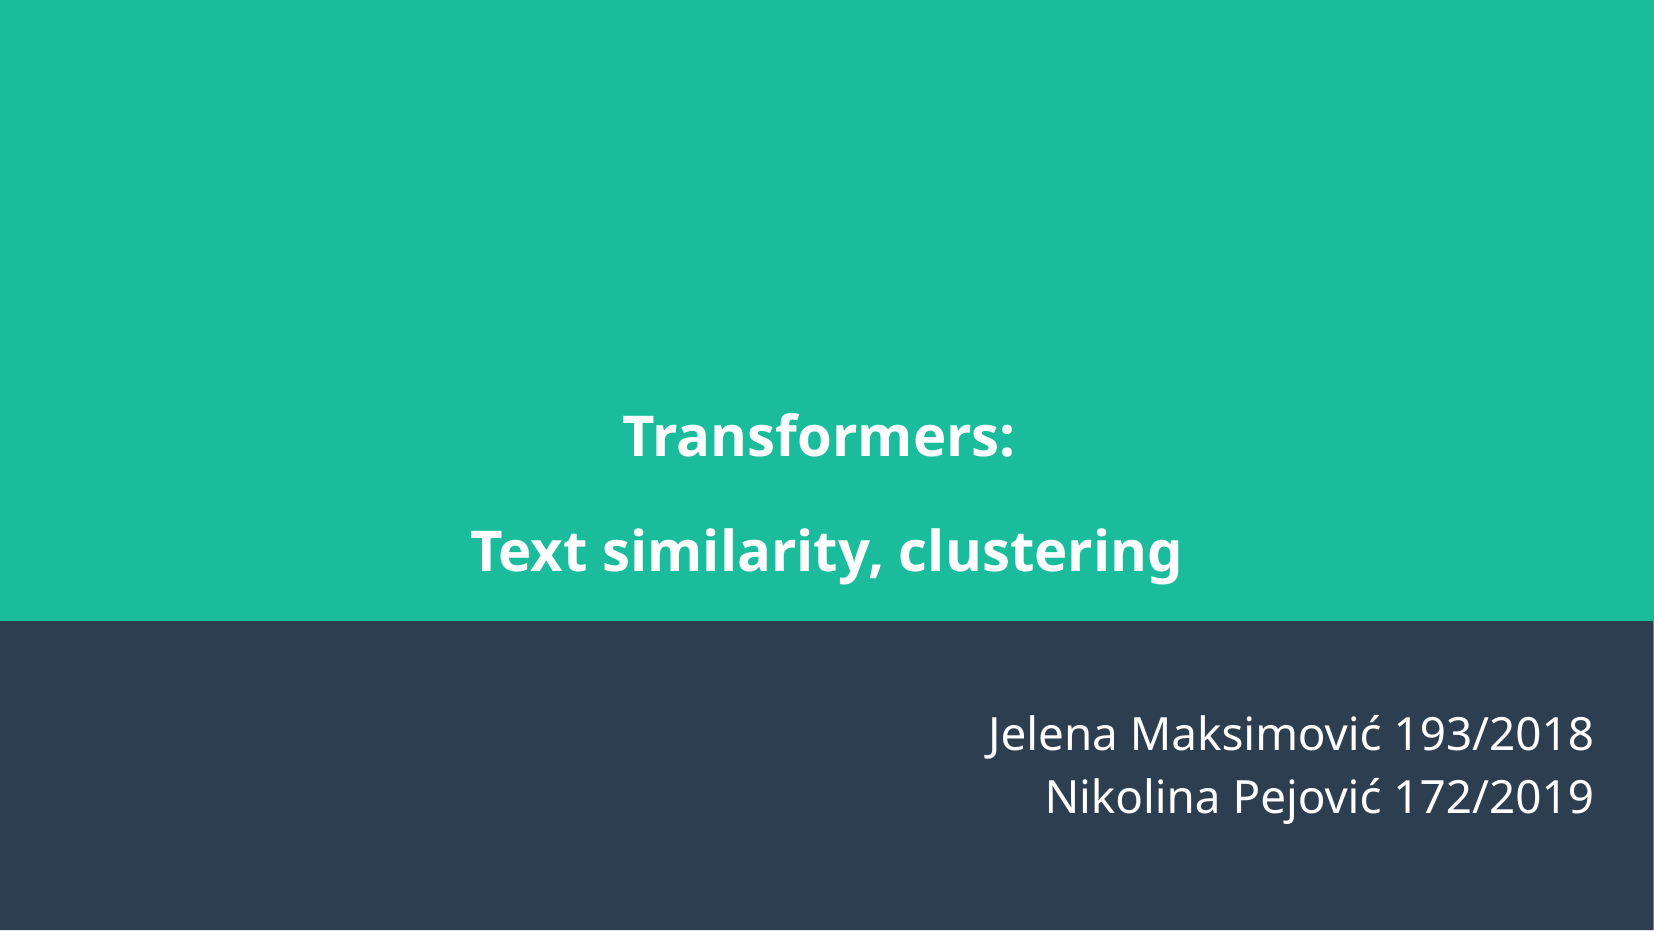

# Transformers: Text similarity, clustering
Jelena Maksimović 193/2018
Nikolina Pejović 172/2019